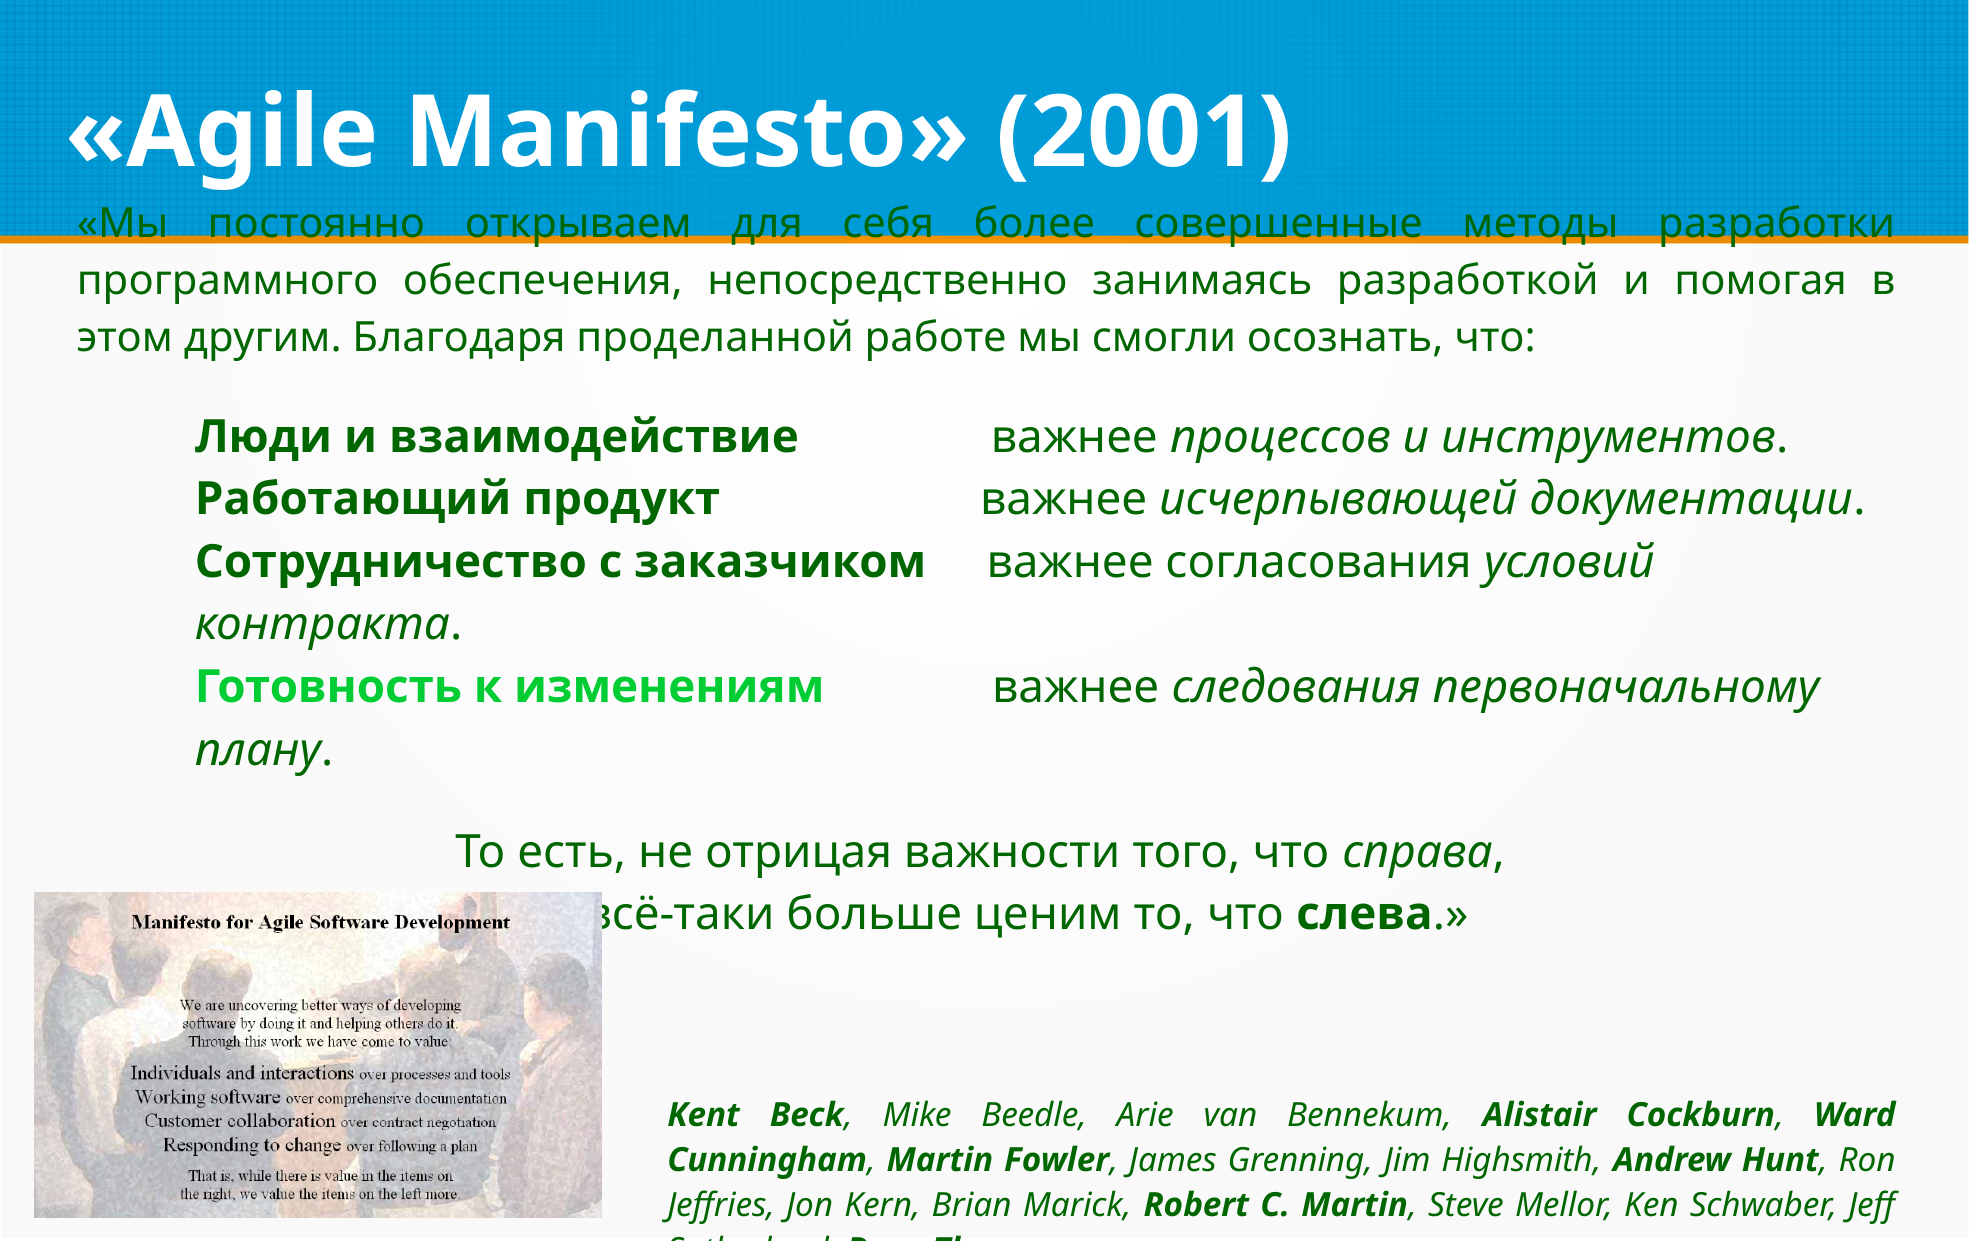

«Agile Manifesto» (2001)
«Мы постоянно открываем для себя более совершенные методы разработки программного обеспечения, непосредственно занимаясь разработкой и помогая в этом другим. Благодаря проделанной работе мы смогли осознать, что:
Люди и взаимодействие важнее процессов и инструментов.
Работающий продукт важнее исчерпывающей документации.
Сотрудничество с заказчиком важнее согласования условий контракта.
Готовность к изменениям важнее следования первоначальному плану.
То есть, не отрицая важности того, что справа,
мы всё-таки больше ценим то, что слева.»
Kent Beck, Mike Beedle, Arie van Bennekum, Alistair Cockburn, Ward Cunningham, Martin Fowler, James Grenning, Jim Highsmith, Andrew Hunt, Ron Jeffries, Jon Kern, Brian Marick, Robert C. Martin, Steve Mellor, Ken Schwaber, Jeff Sutherland, Dave Thomas + многие другие позже.